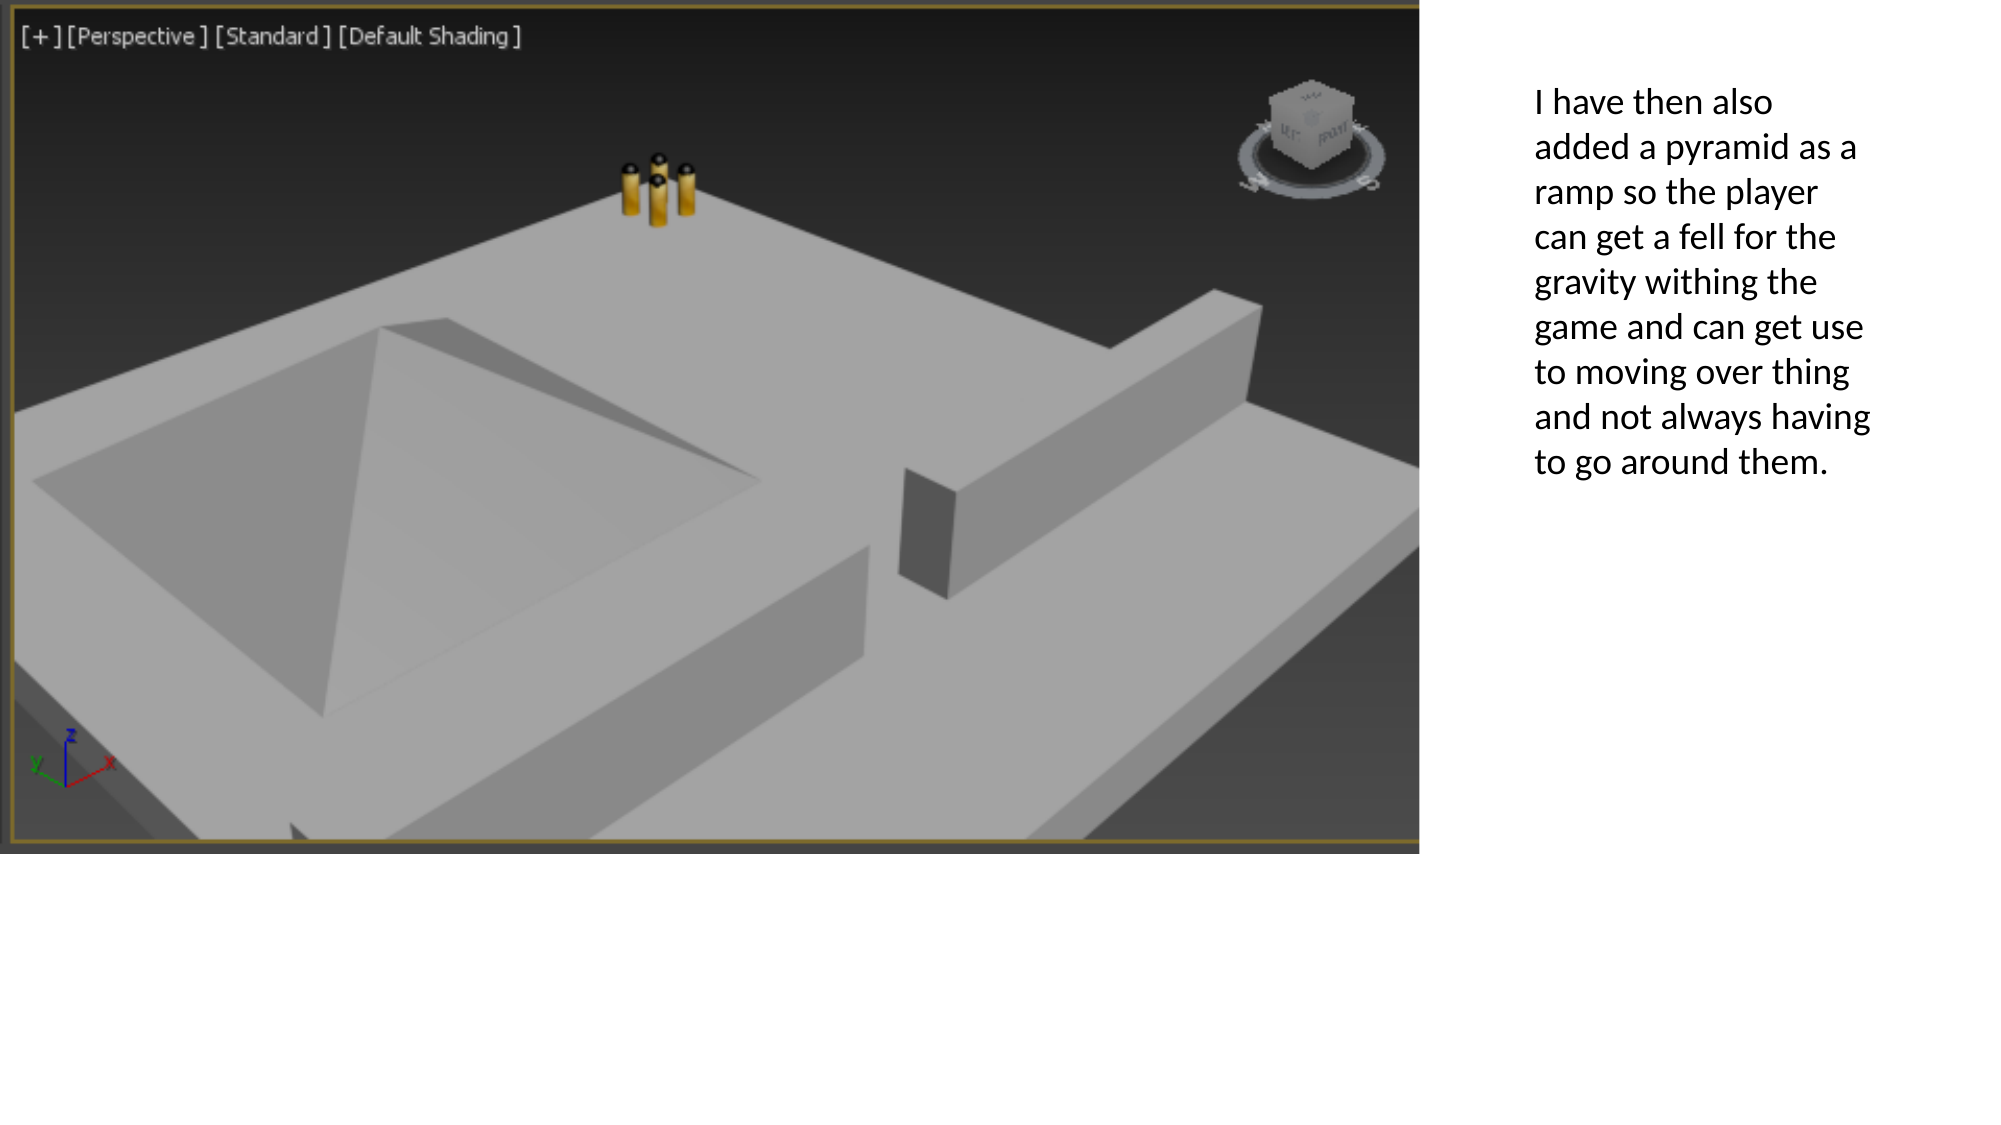

I have then also added a pyramid as a ramp so the player can get a fell for the gravity withing the game and can get use to moving over thing and not always having to go around them.